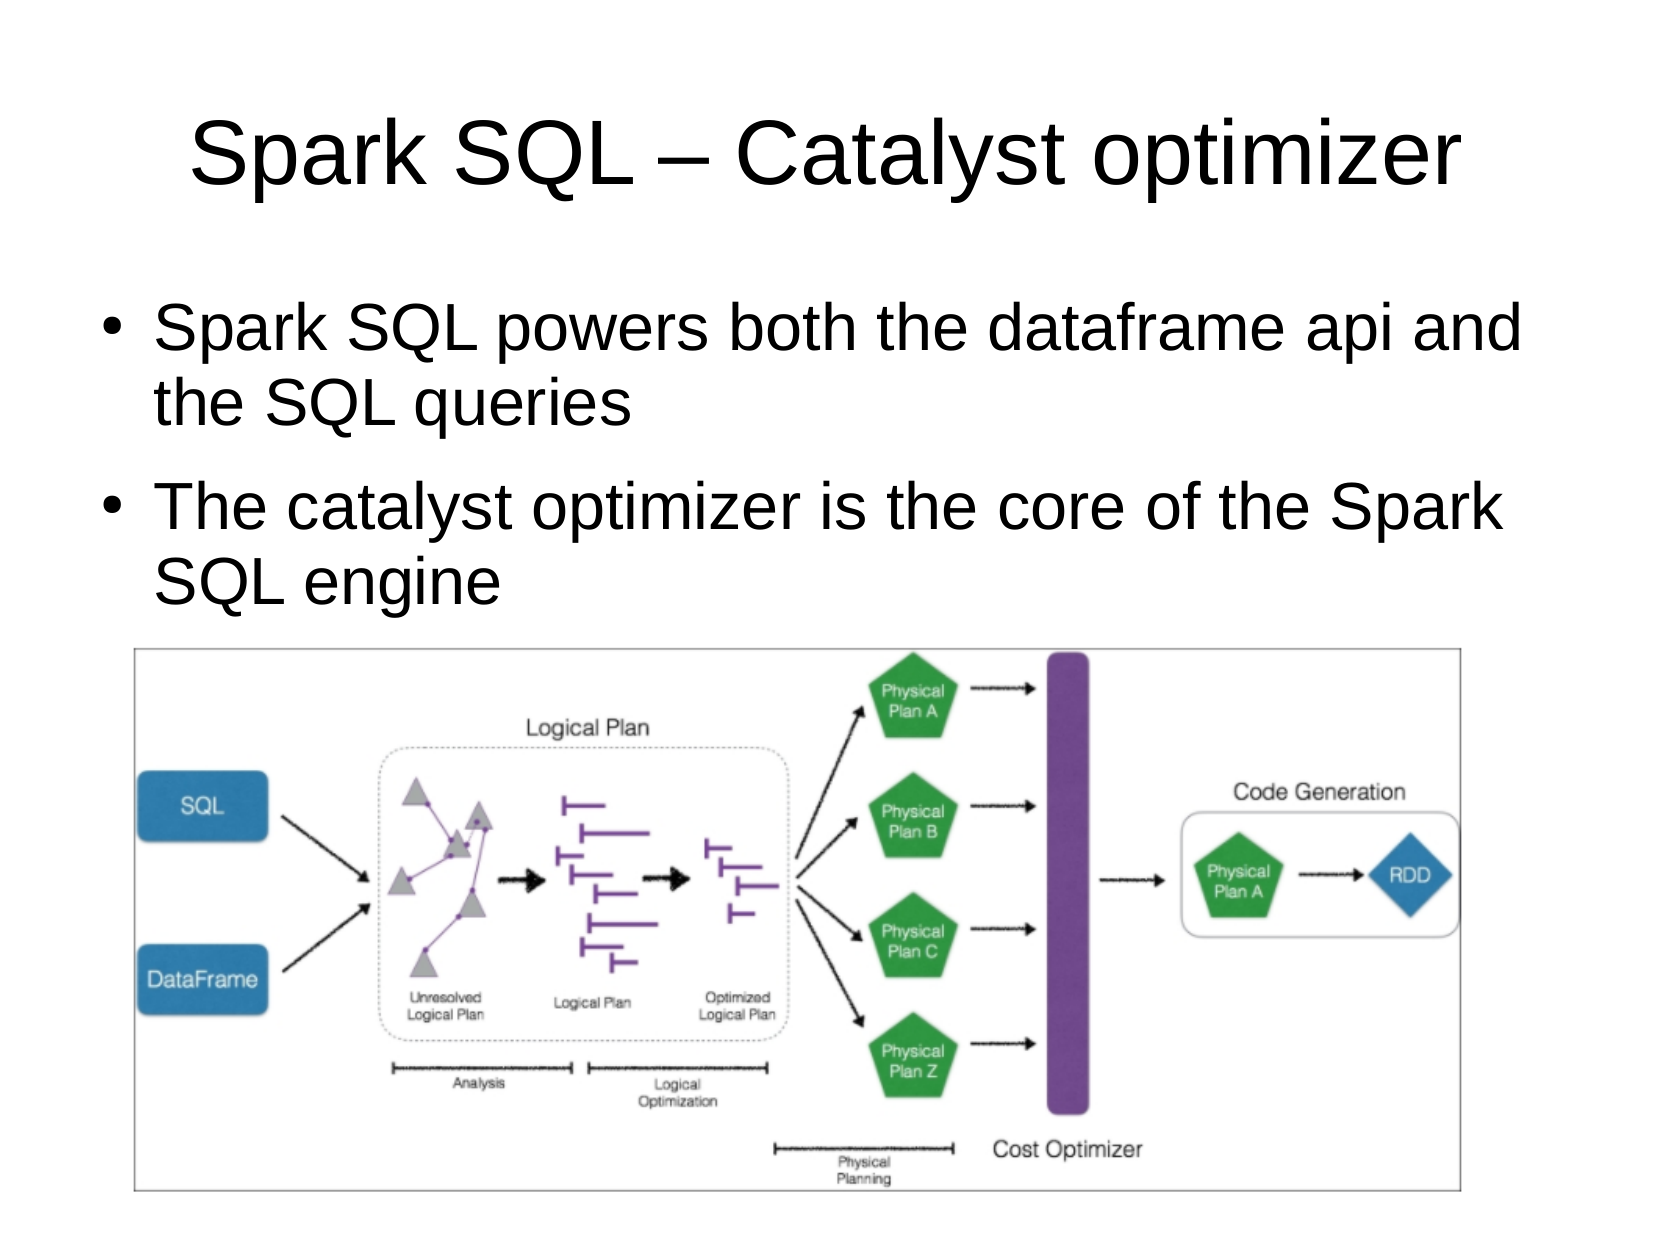

# Spark SQL – Catalyst optimizer
Spark SQL powers both the dataframe api and the SQL queries
The catalyst optimizer is the core of the Spark SQL engine